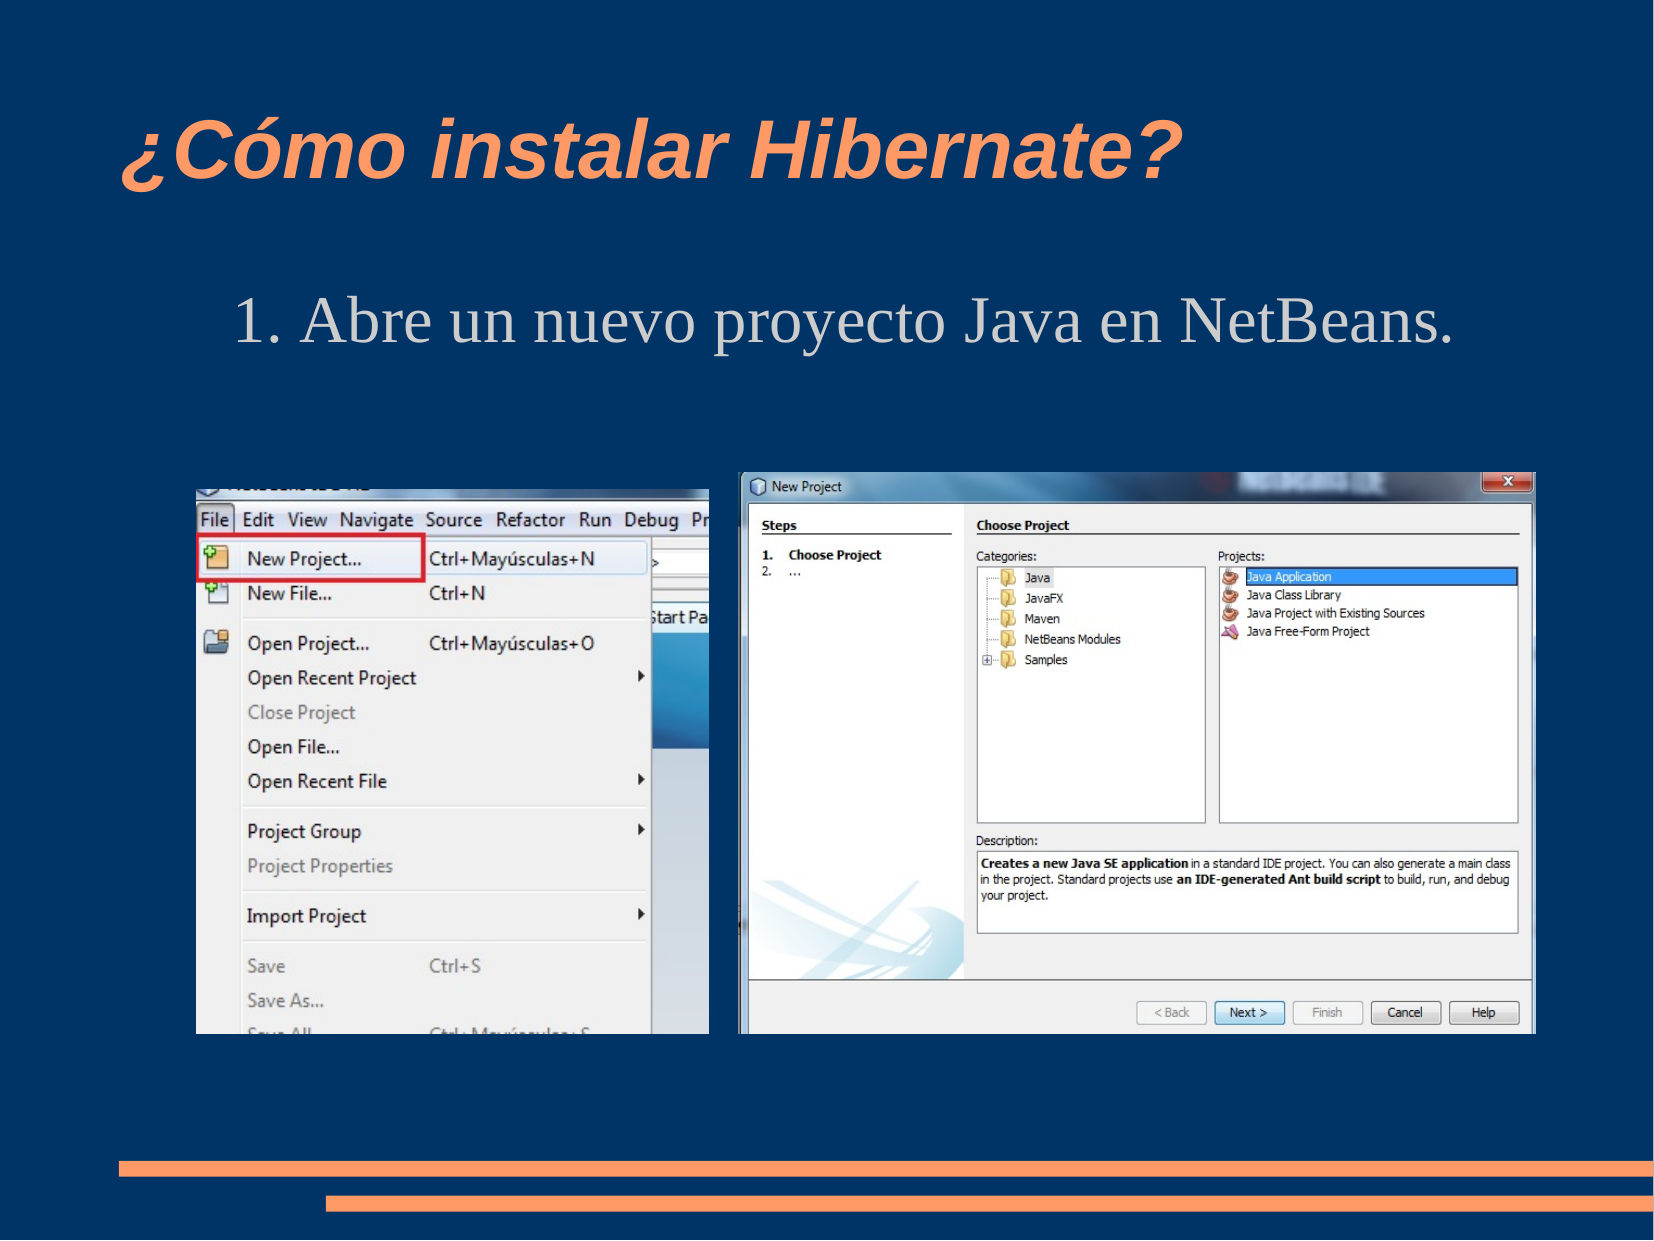

# ¿Cómo instalar Hibernate?
1. Abre un nuevo proyecto Java en NetBeans.